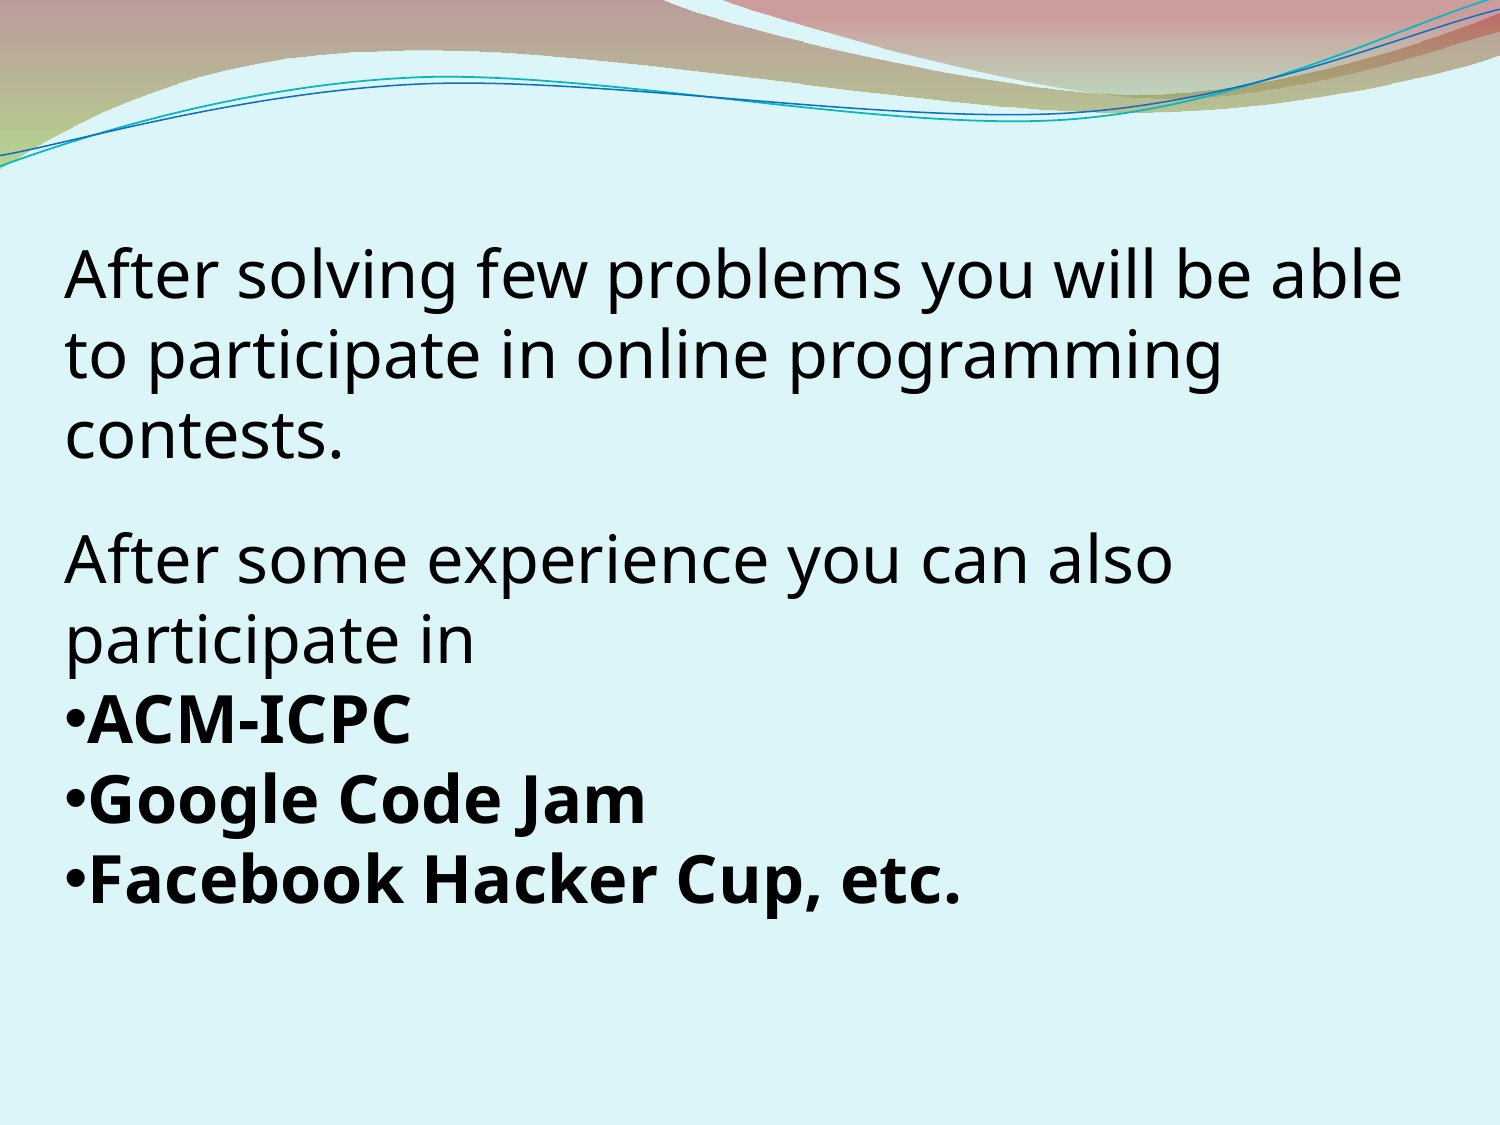

After solving few problems you will be able to participate in online programming contests.
After some experience you can also participate in
ACM-ICPC
Google Code Jam
Facebook Hacker Cup, etc.